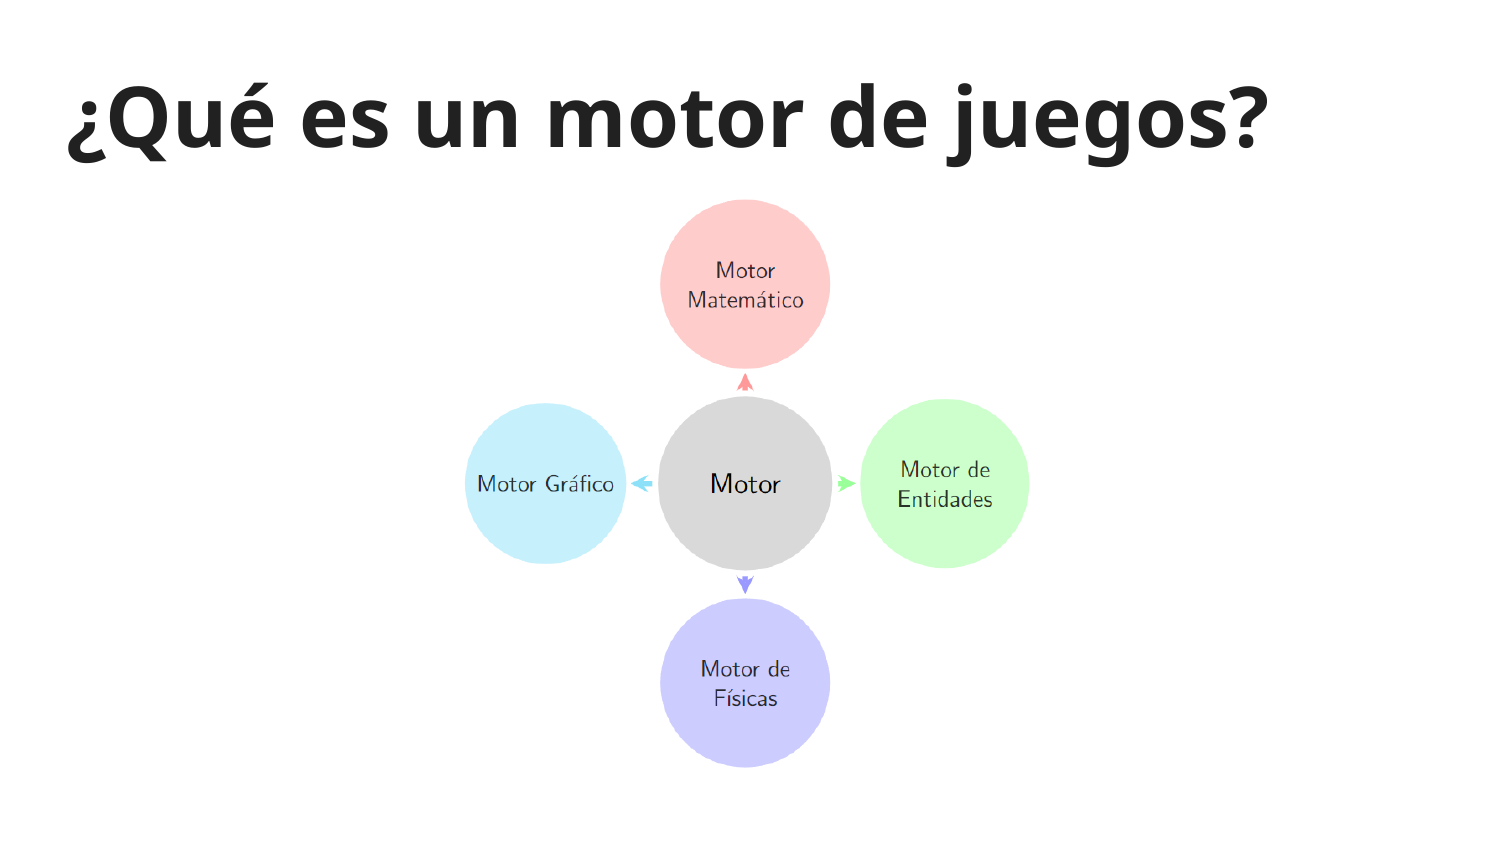

# ¿Qué es un motor de juegos?